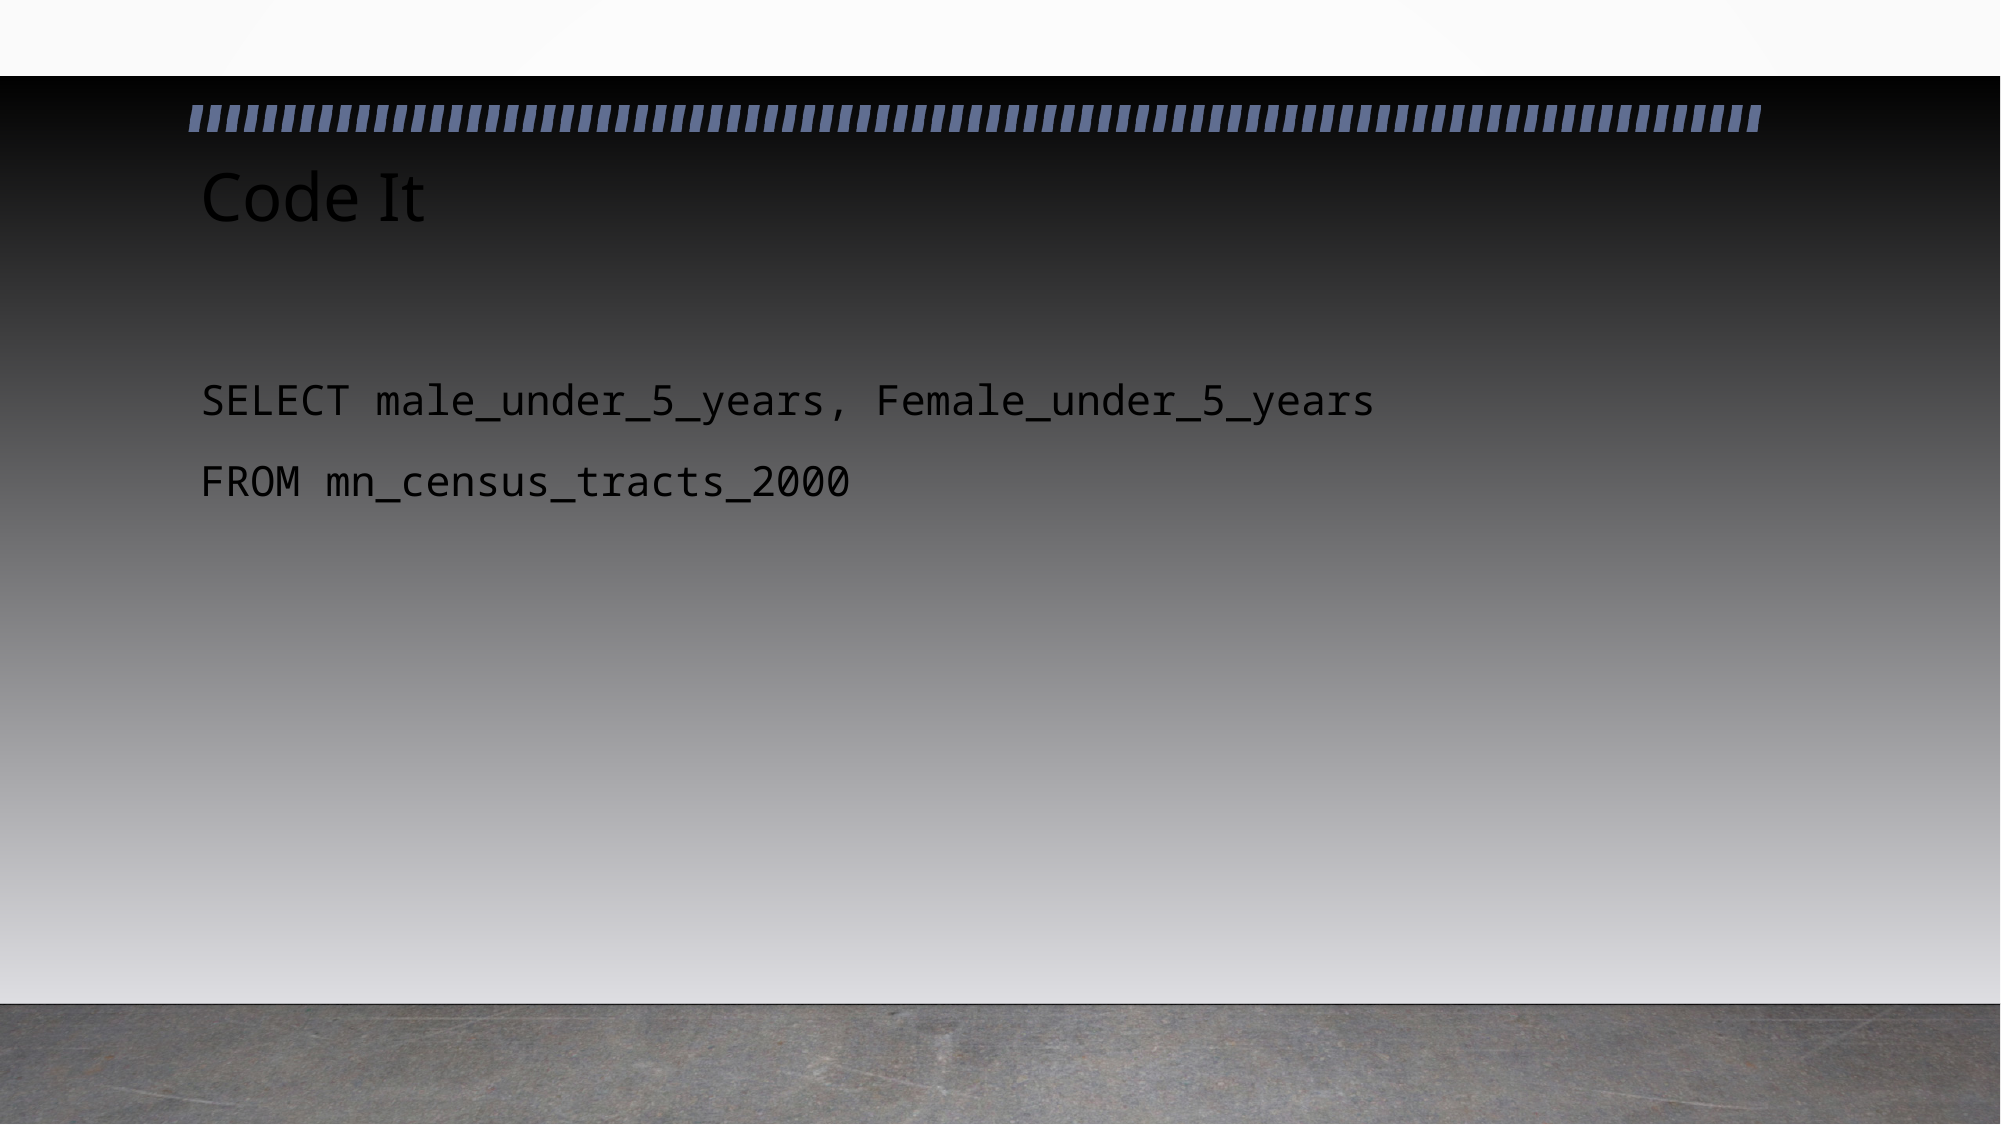

# Code It
SELECT male_under_5_years, Female_under_5_years
FROM mn_census_tracts_2000